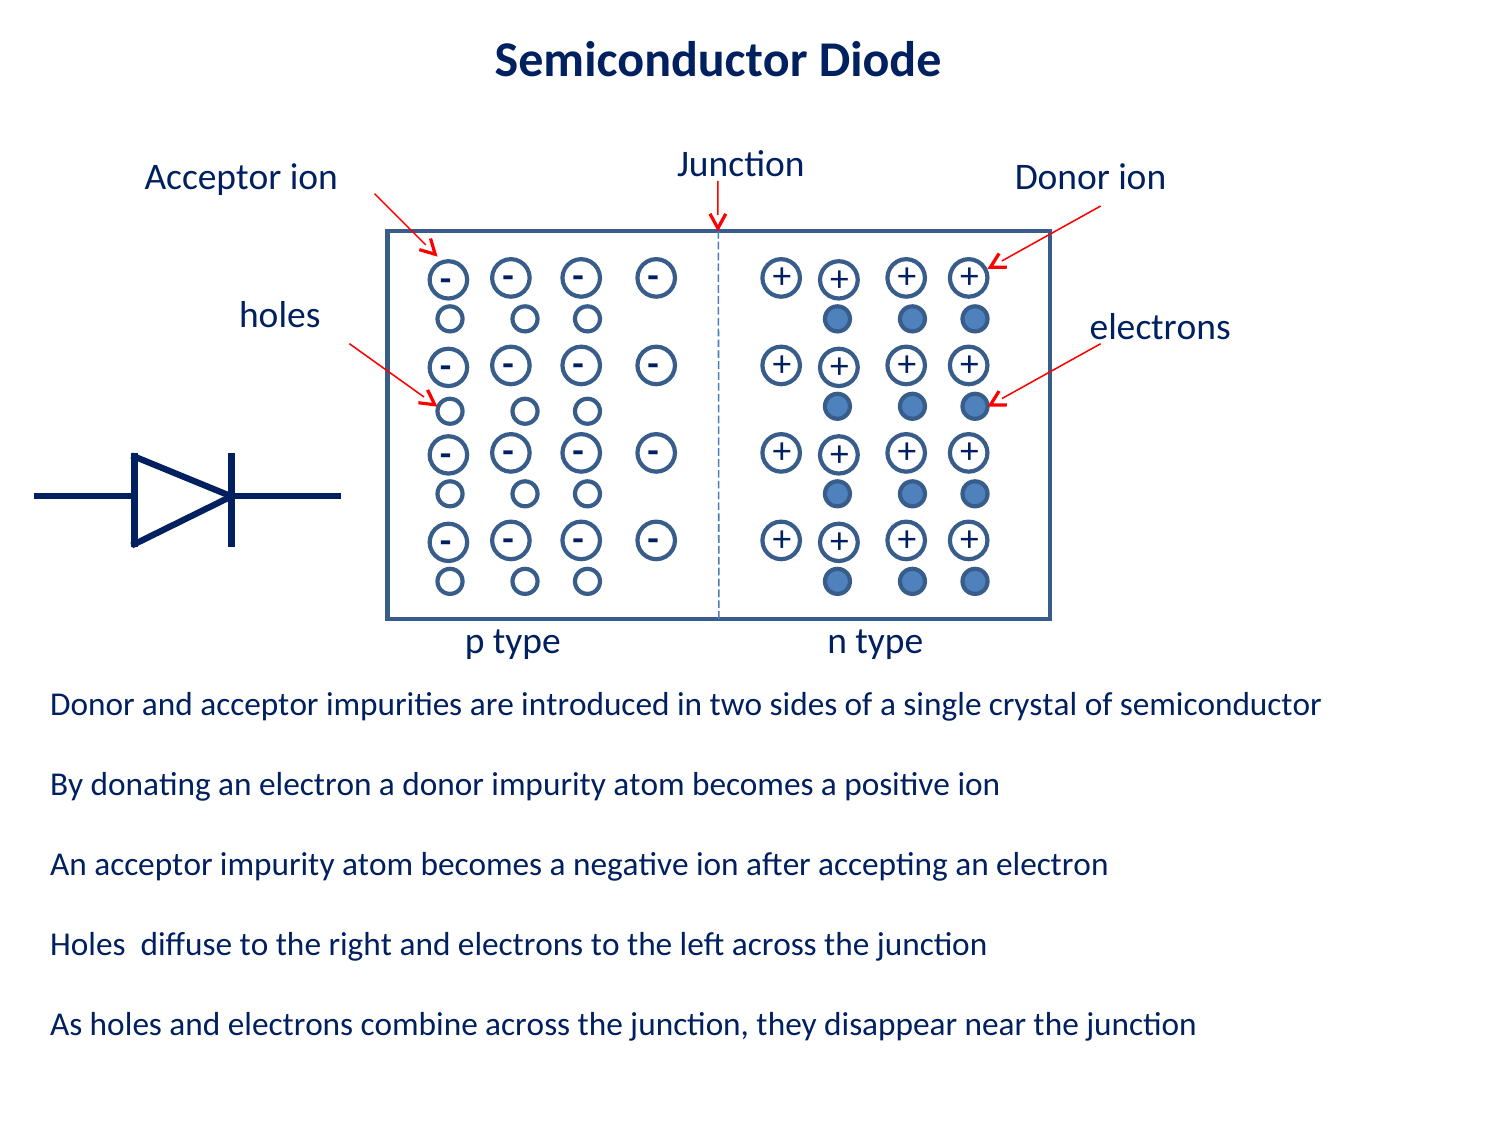

Semiconductor Diode
Junction
Acceptor ion
Donor ion
-
-
-
+
+
+
-
+
holes
electrons
-
-
-
+
+
+
-
+
-
-
-
+
+
+
-
+
-
-
-
+
+
+
-
+
p type
n type
Donor and acceptor impurities are introduced in two sides of a single crystal of semiconductor
By donating an electron a donor impurity atom becomes a positive ion
An acceptor impurity atom becomes a negative ion after accepting an electron
Holes diffuse to the right and electrons to the left across the junction
As holes and electrons combine across the junction, they disappear near the junction